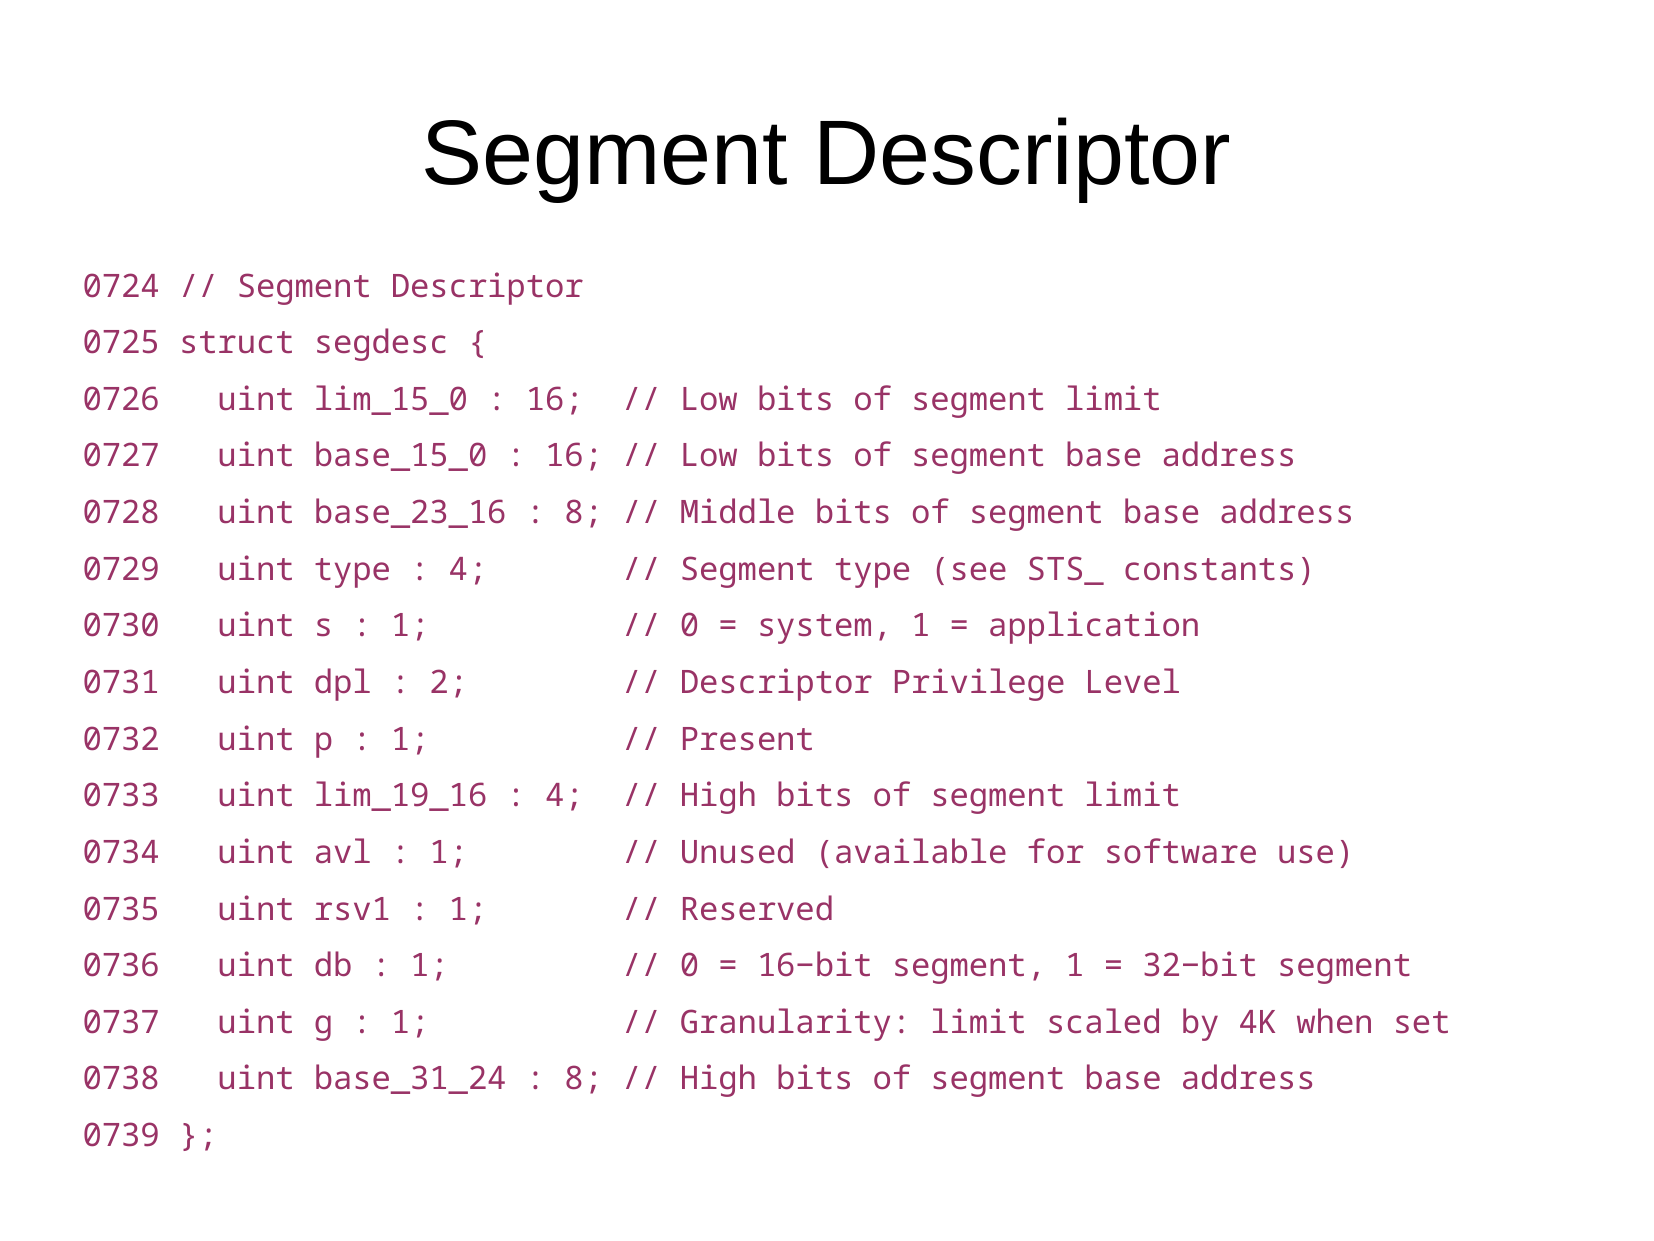

Segment Descriptor
# 0724 // Segment Descriptor
0725 struct segdesc {
0726 uint lim_15_0 : 16; // Low bits of segment limit
0727 uint base_15_0 : 16; // Low bits of segment base address
0728 uint base_23_16 : 8; // Middle bits of segment base address
0729 uint type : 4; // Segment type (see STS_ constants)
0730 uint s : 1; // 0 = system, 1 = application
0731 uint dpl : 2; // Descriptor Privilege Level
0732 uint p : 1; // Present
0733 uint lim_19_16 : 4; // High bits of segment limit
0734 uint avl : 1; // Unused (available for software use)
0735 uint rsv1 : 1; // Reserved
0736 uint db : 1; // 0 = 16−bit segment, 1 = 32−bit segment
0737 uint g : 1; // Granularity: limit scaled by 4K when set
0738 uint base_31_24 : 8; // High bits of segment base address
0739 };